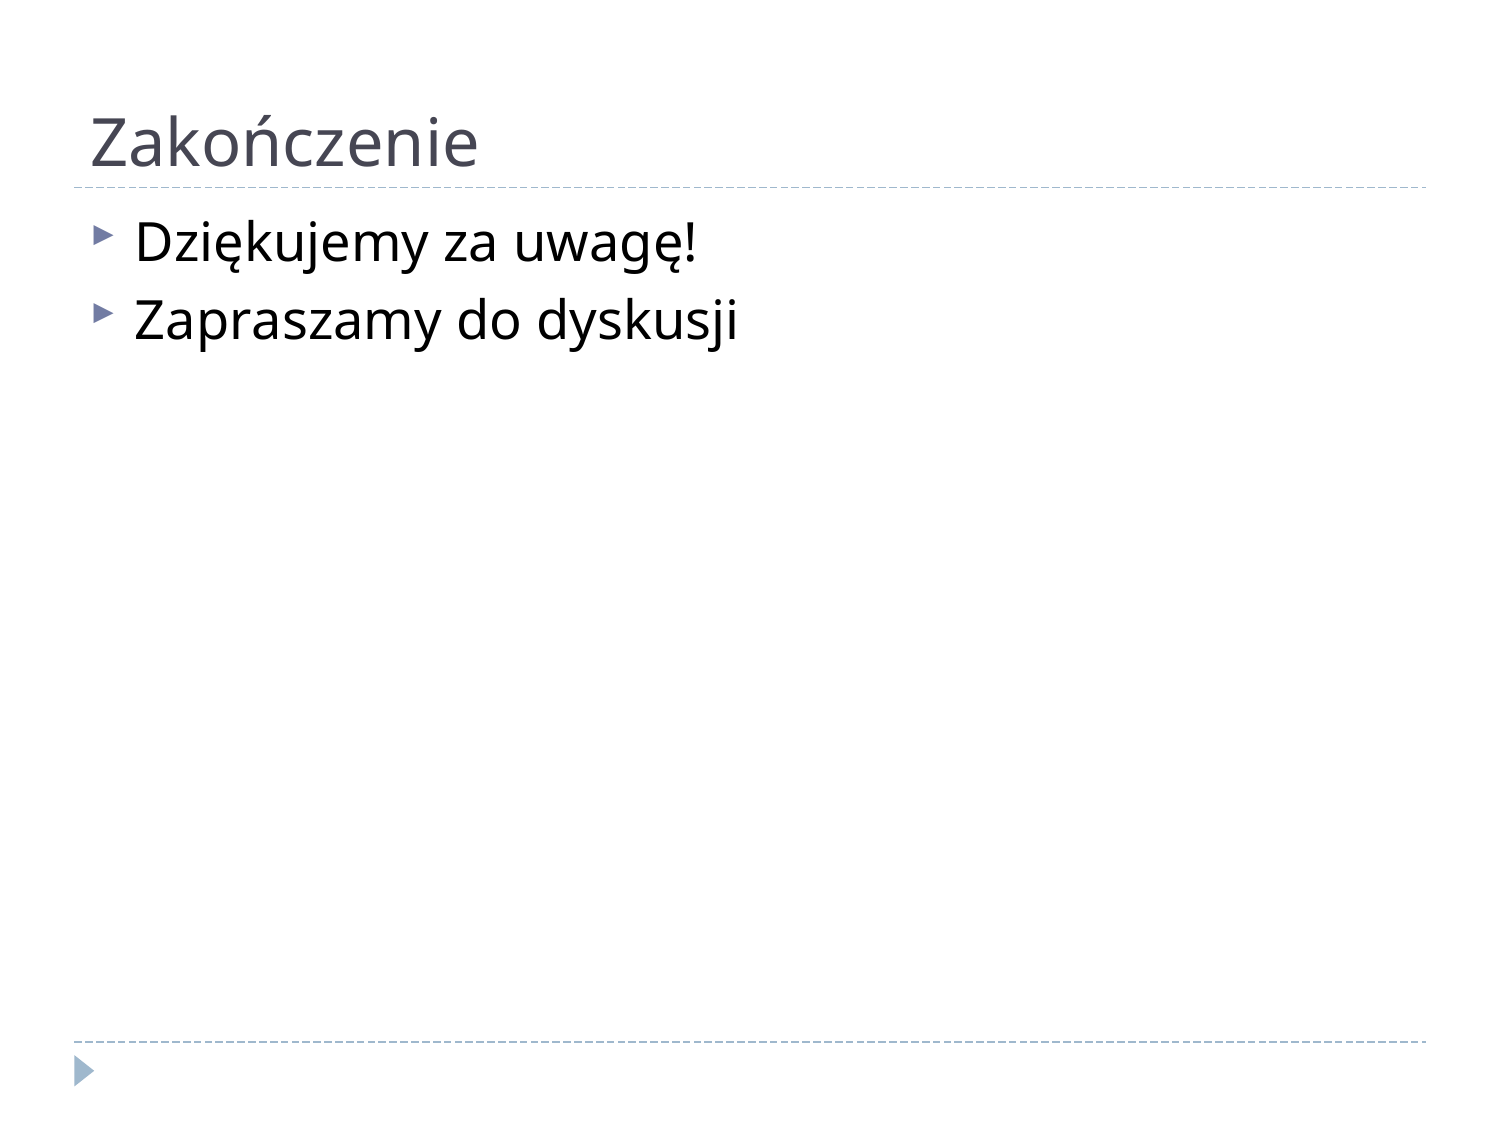

# Zakończenie
Dziękujemy za uwagę!
Zapraszamy do dyskusji